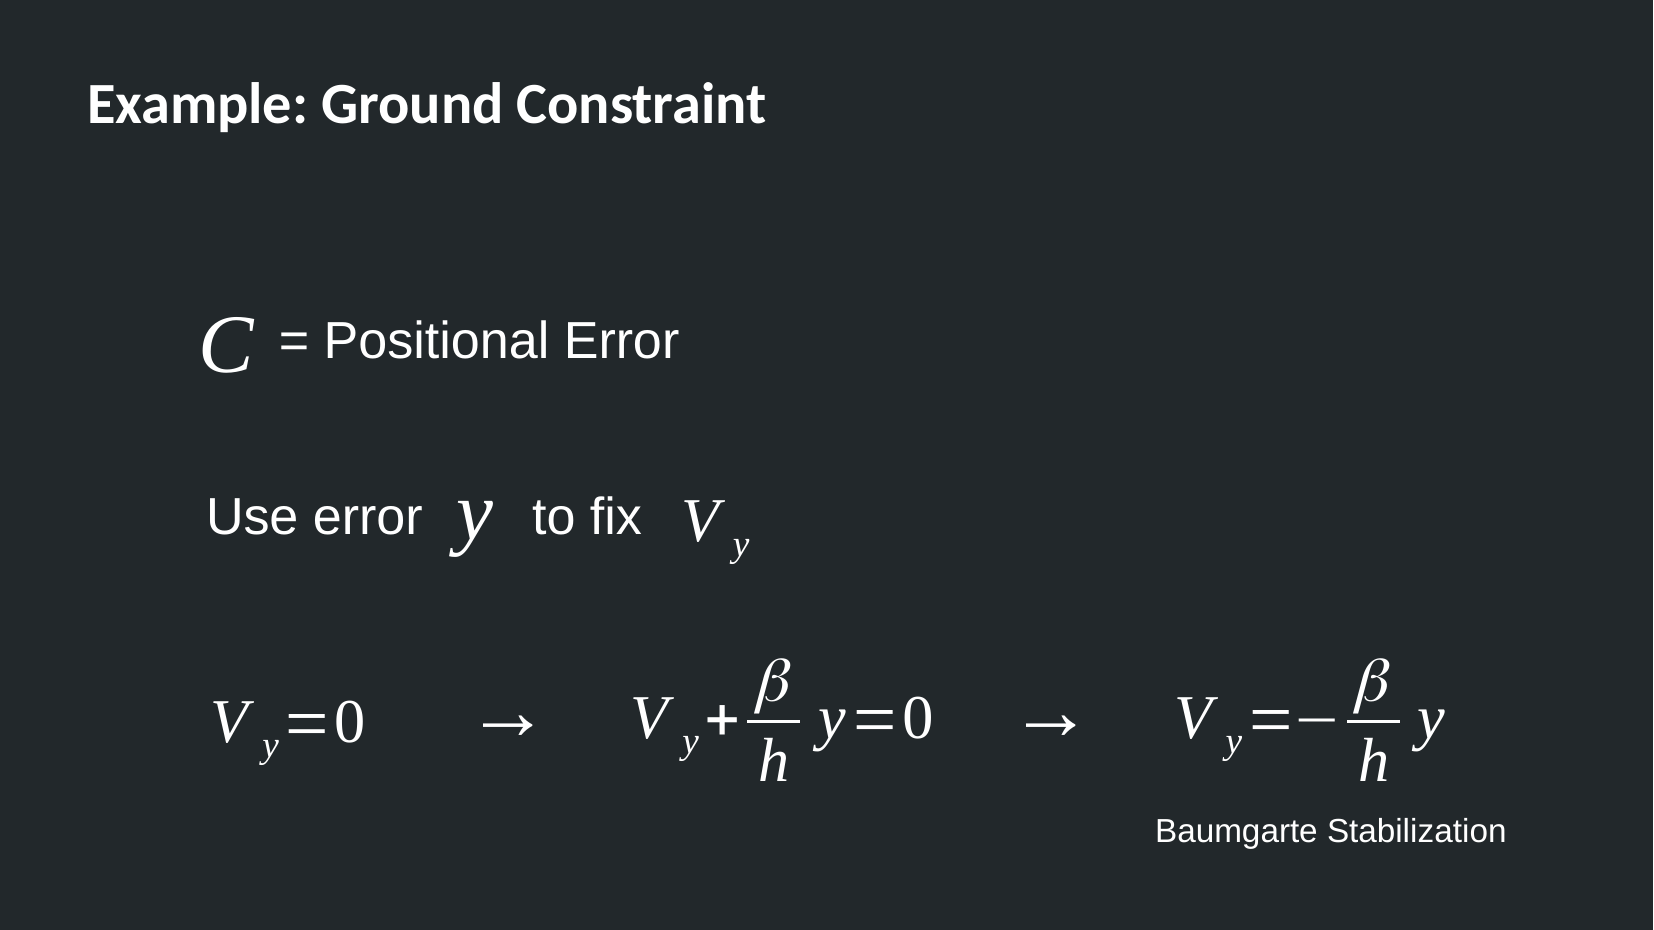

Example: Ground Constraint
= Positional Error
Use error
to fix
→
→
Baumgarte Stabilization